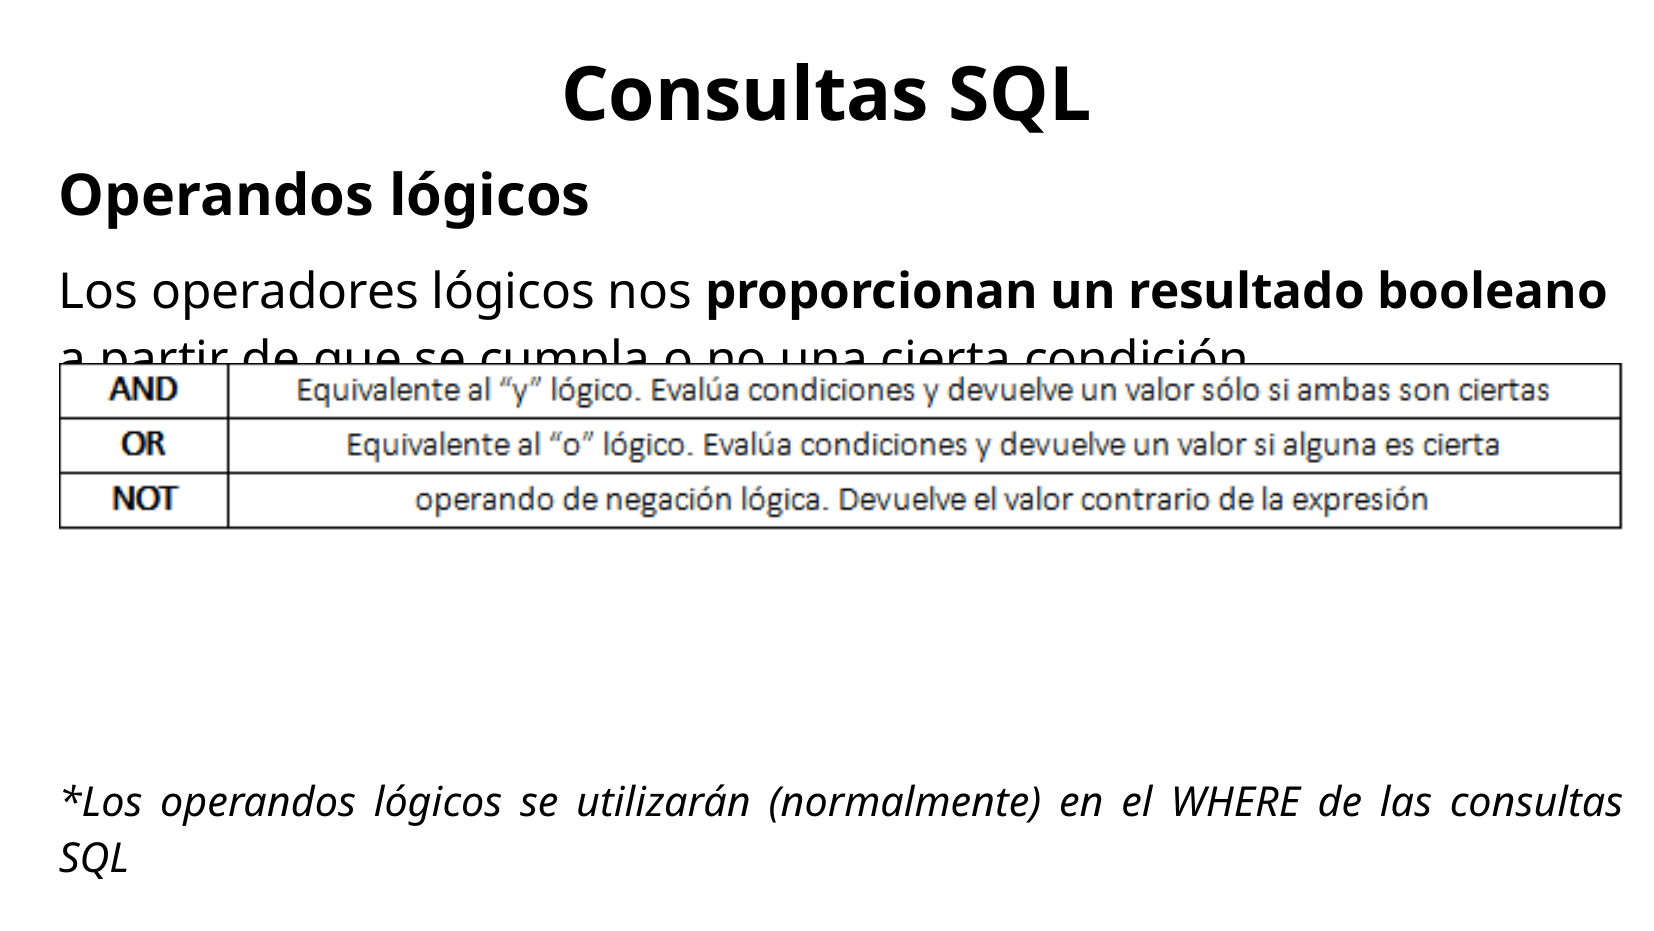

# Consultas SQL
Operandos lógicos
Los operadores lógicos nos proporcionan un resultado booleano a partir de que se cumpla o no una cierta condición.
*Los operandos lógicos se utilizarán (normalmente) en el WHERE de las consultas SQL